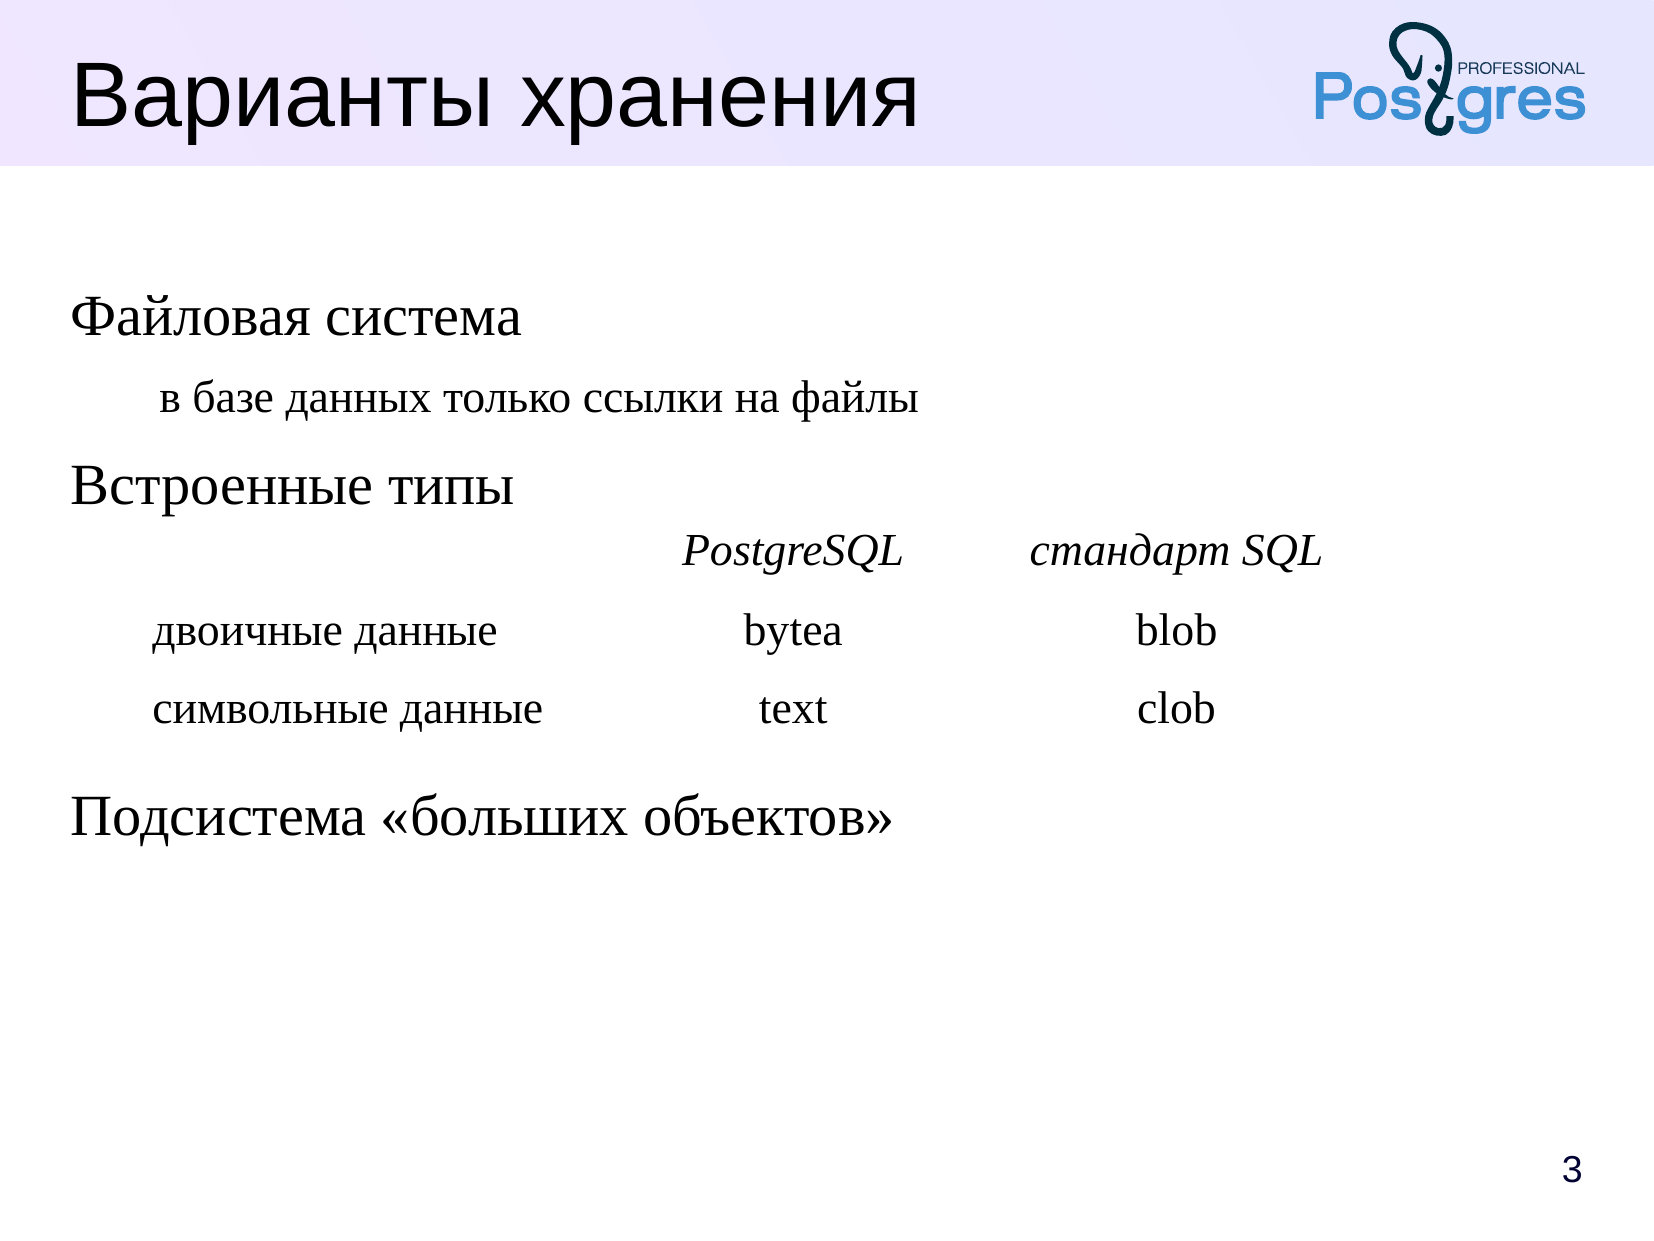

# Варианты хранения
Файловая система
в базе данных только ссылки на файлы
Встроенные типы
Подсистема «больших объектов»
| | PostgreSQL | стандарт SQL |
| --- | --- | --- |
| двоичные данные | bytea | blob |
| символьные данные | text | clob |